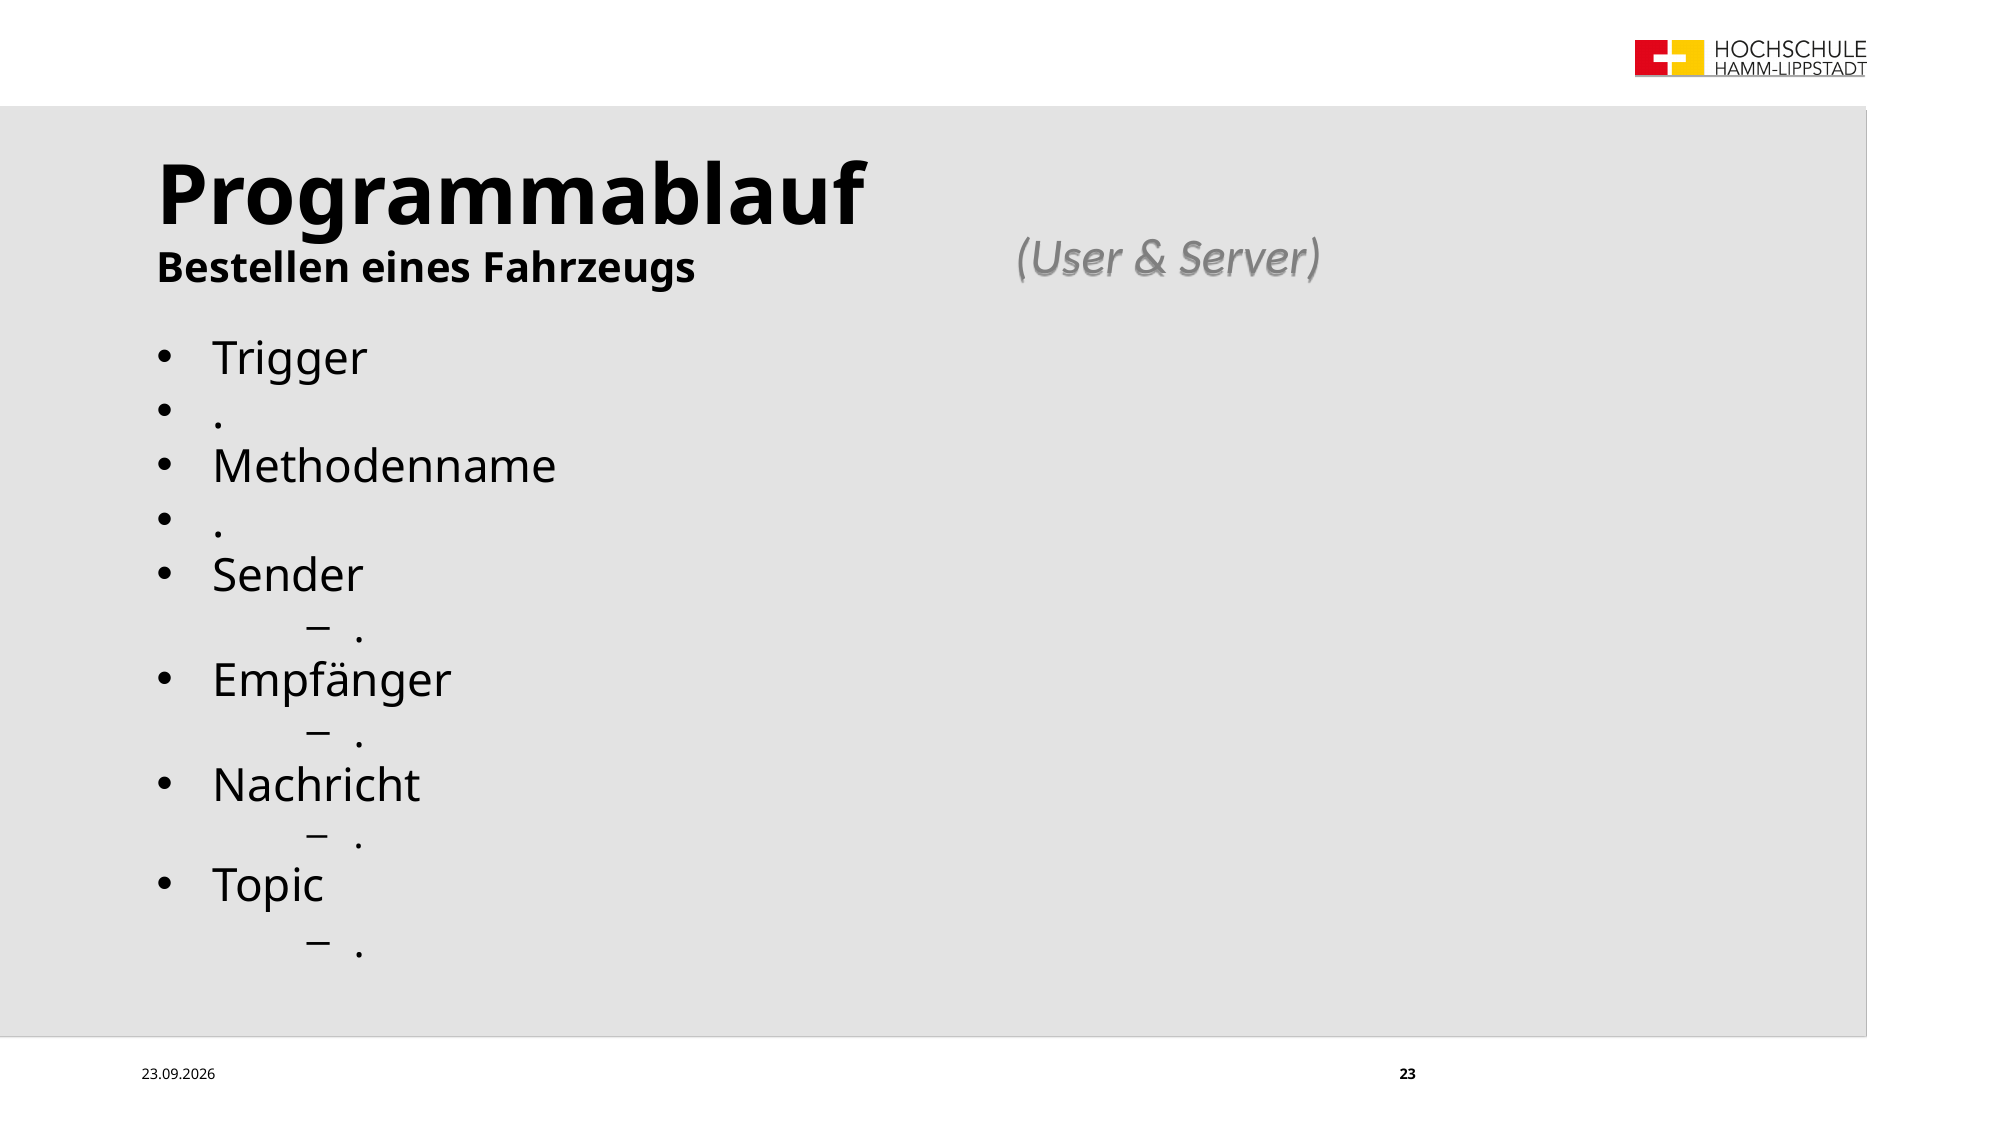

# Programmablauf Bestellen eines Fahrzeugs
(User & Server)
Trigger
.
Methodenname
.
Sender
.
Empfänger
.
Nachricht
.
Topic
.
23